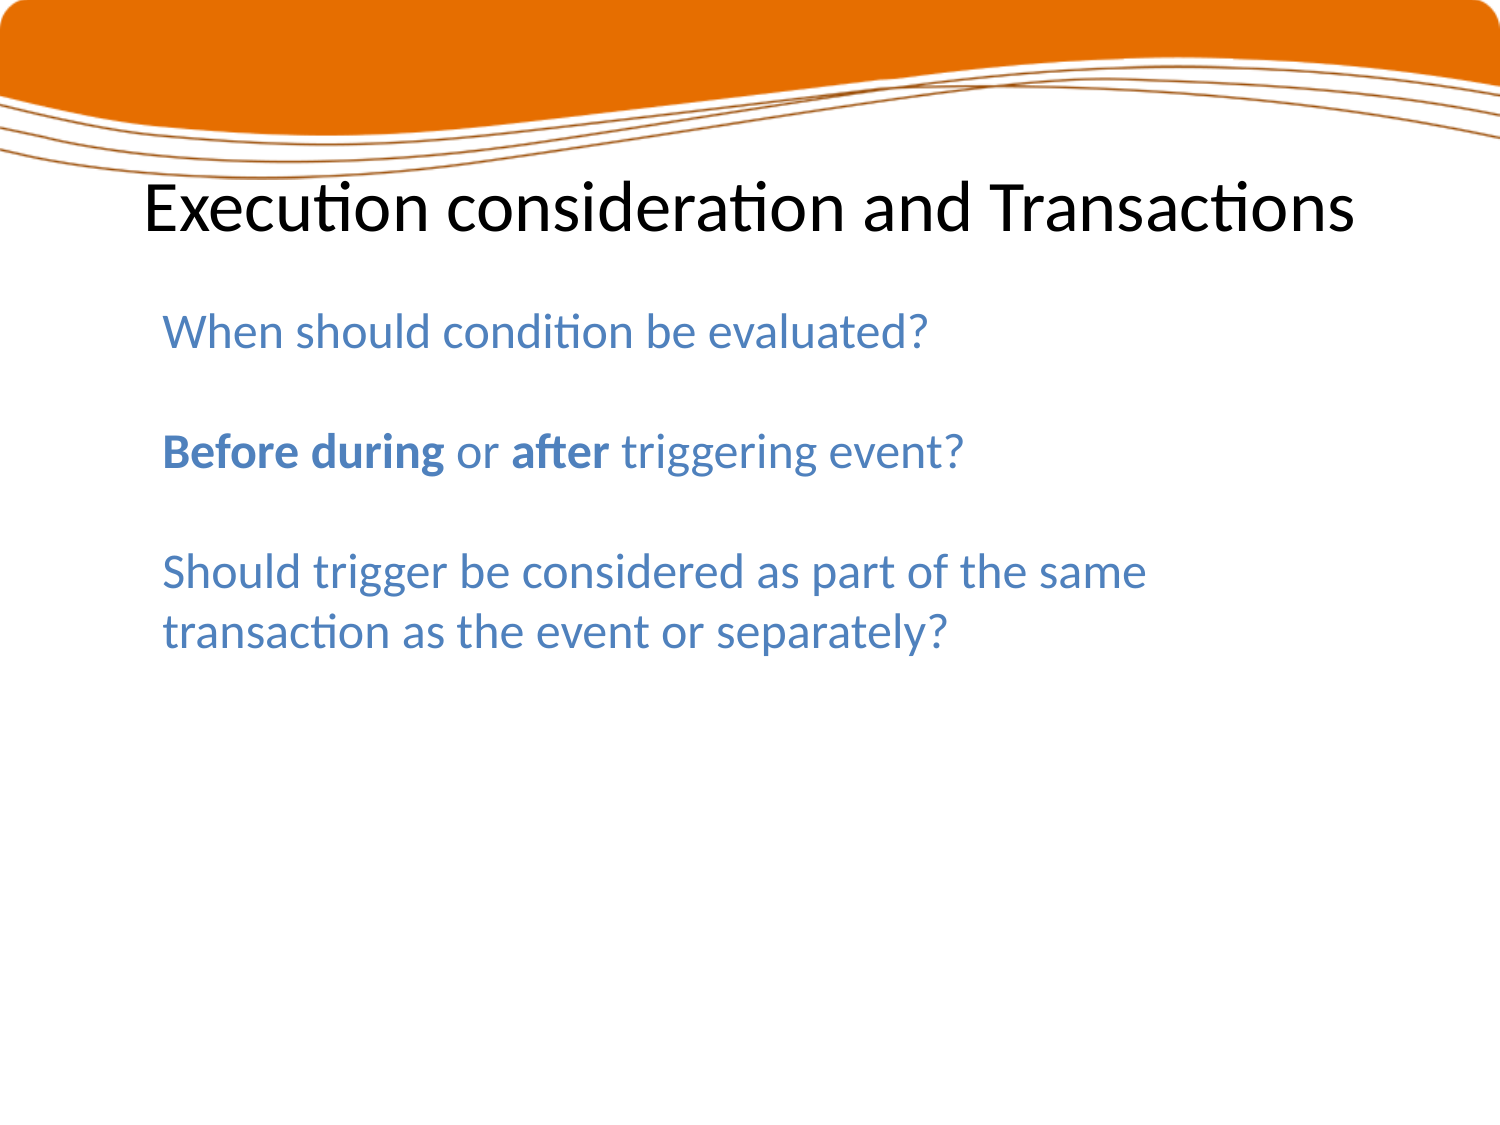

# Execution consideration and Transactions
When should condition be evaluated?
Before during or after triggering event?
Should trigger be considered as part of the same transaction as the event or separately?